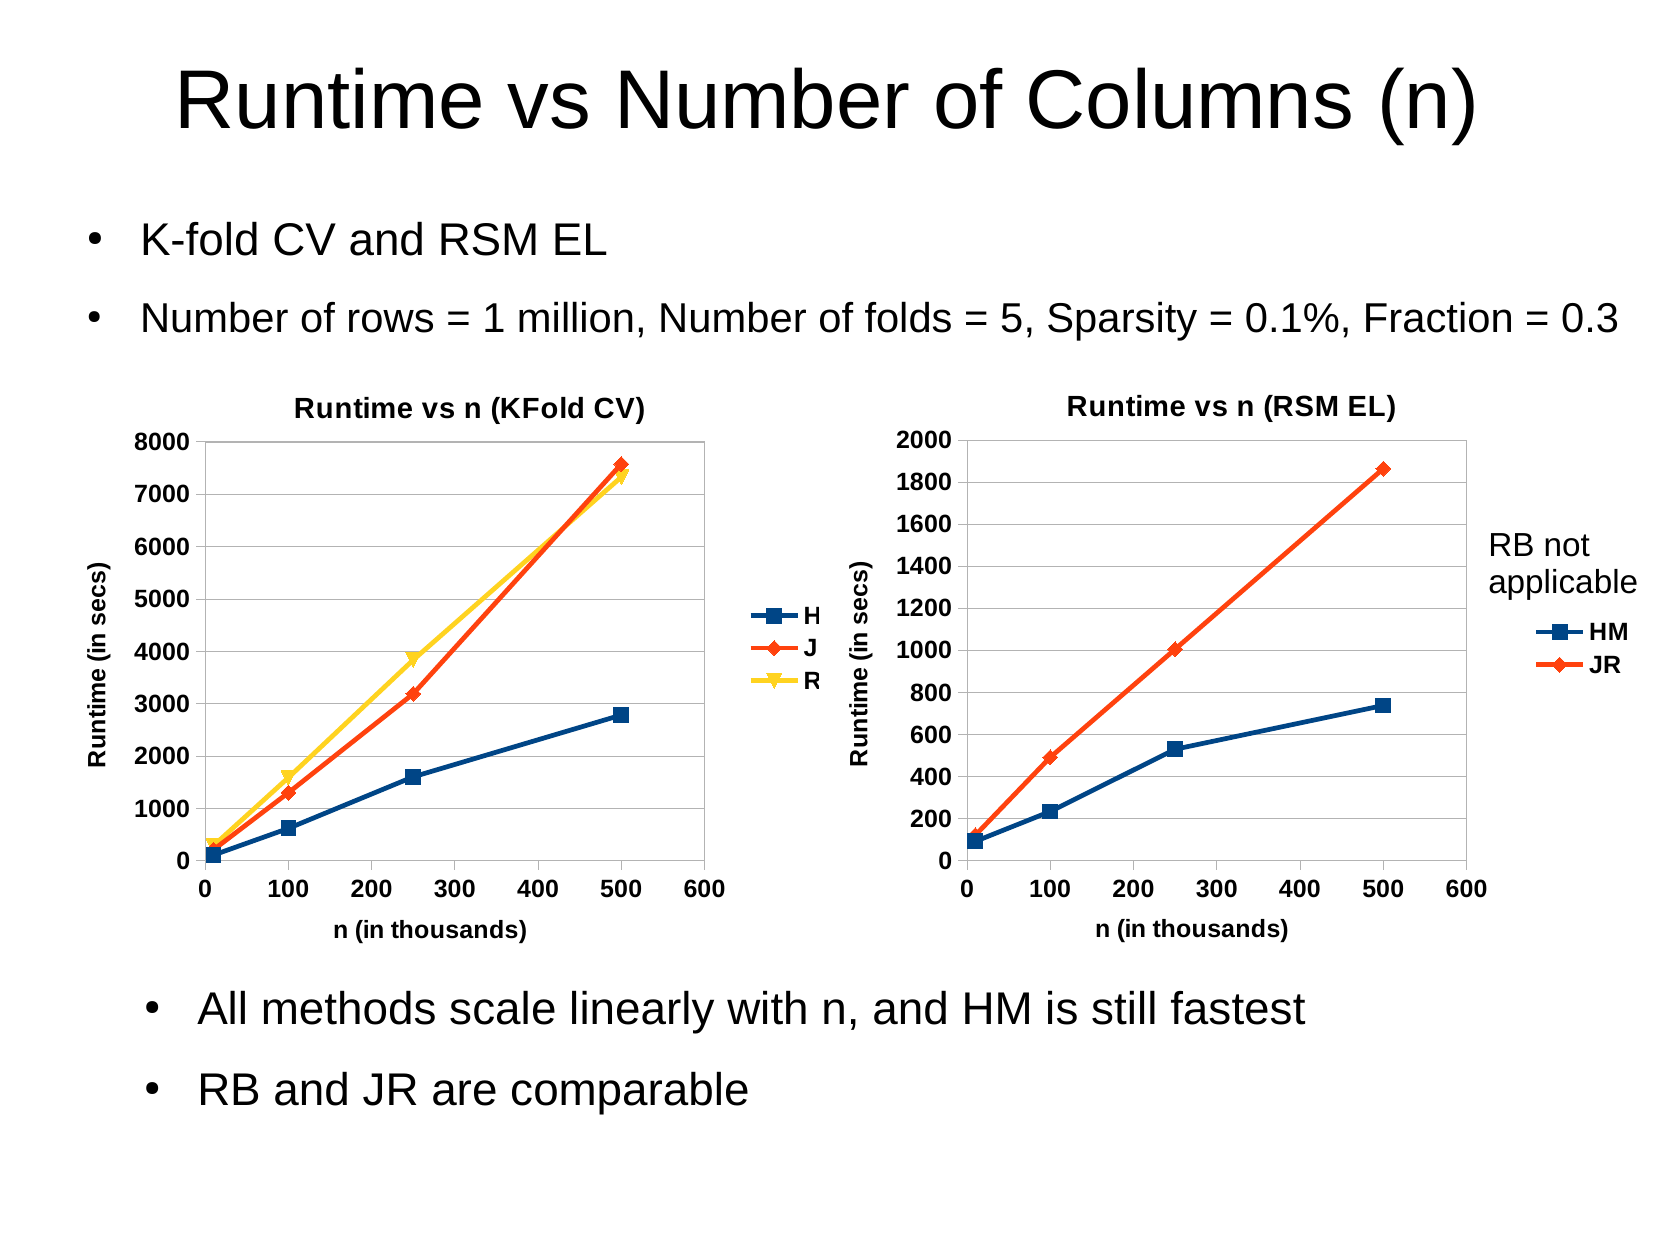

# Runtime vs Number of Columns (n)
K-fold CV and RSM EL
Number of rows = 1 million, Number of folds = 5, Sparsity = 0.1%, Fraction = 0.3
### Chart: Runtime vs n (RSM EL)
| Category | HM | JR |
|---|---|---|
### Chart: Runtime vs n (KFold CV)
| Category | HM | JR | RB |
|---|---|---|---|RB not
applicable
All methods scale linearly with n, and HM is still fastest
RB and JR are comparable